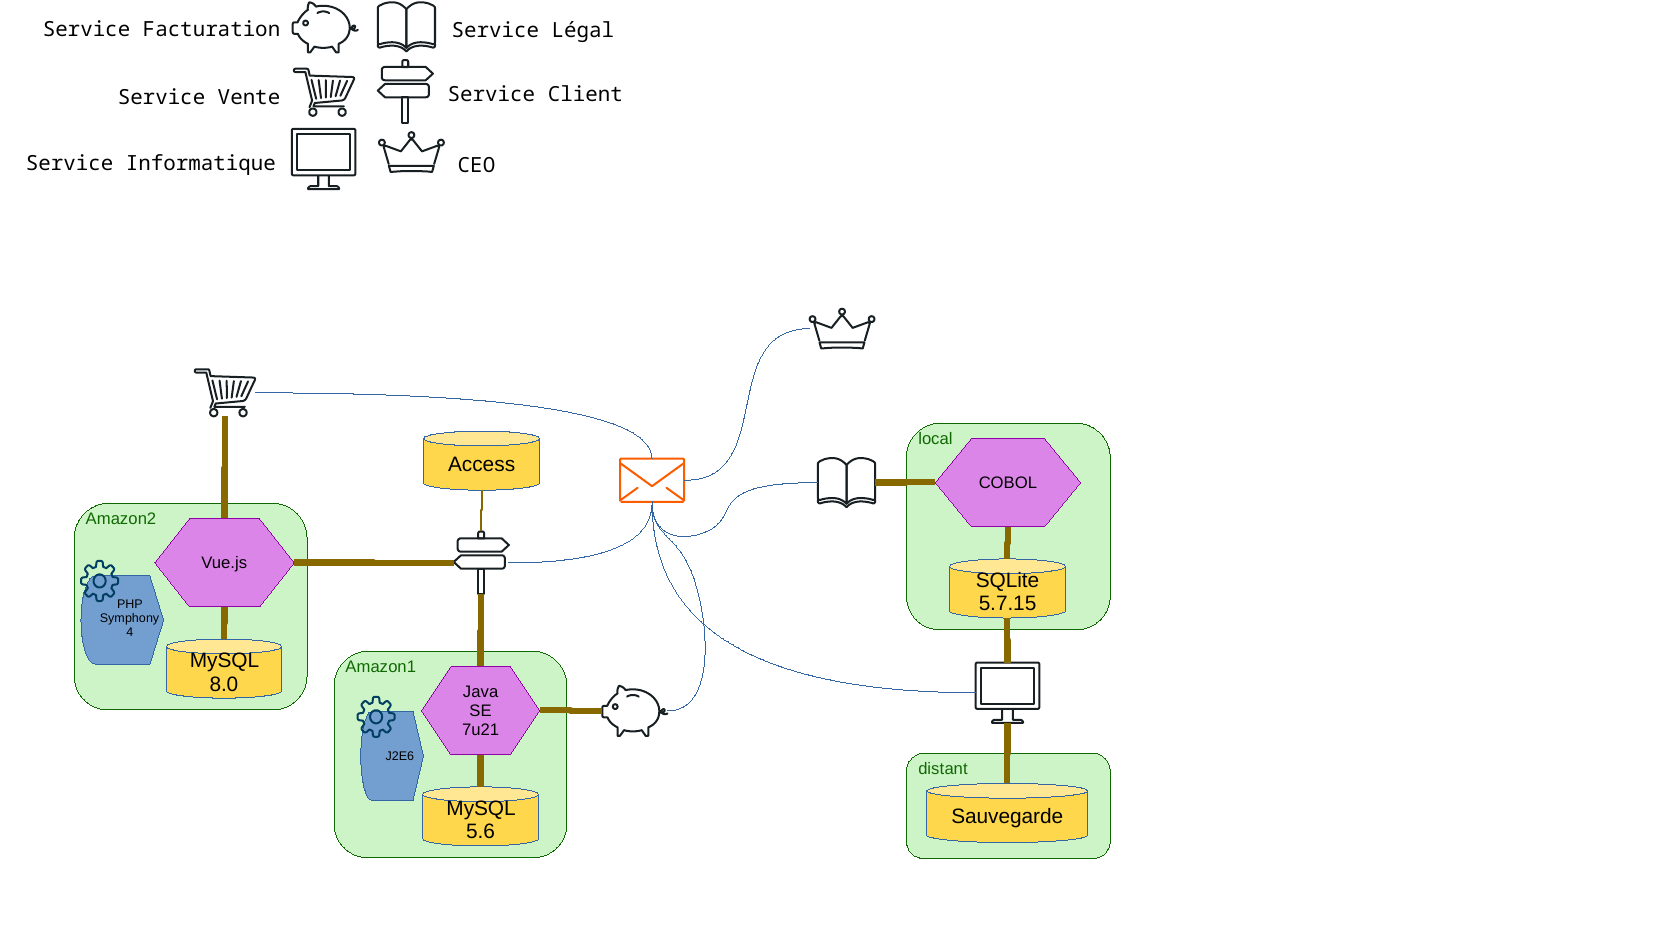

Service Facturation
Service Légal
Service Client
Service Vente
Service Informatique
CEO
local
Access
COBOL
Amazon2
Vue.js
SQLite 5.7.15
PHP Symphony 4
MySQL 8.0
Amazon1
Java SE 7u21
J2E6
distant
Sauvegarde
MySQL 5.6